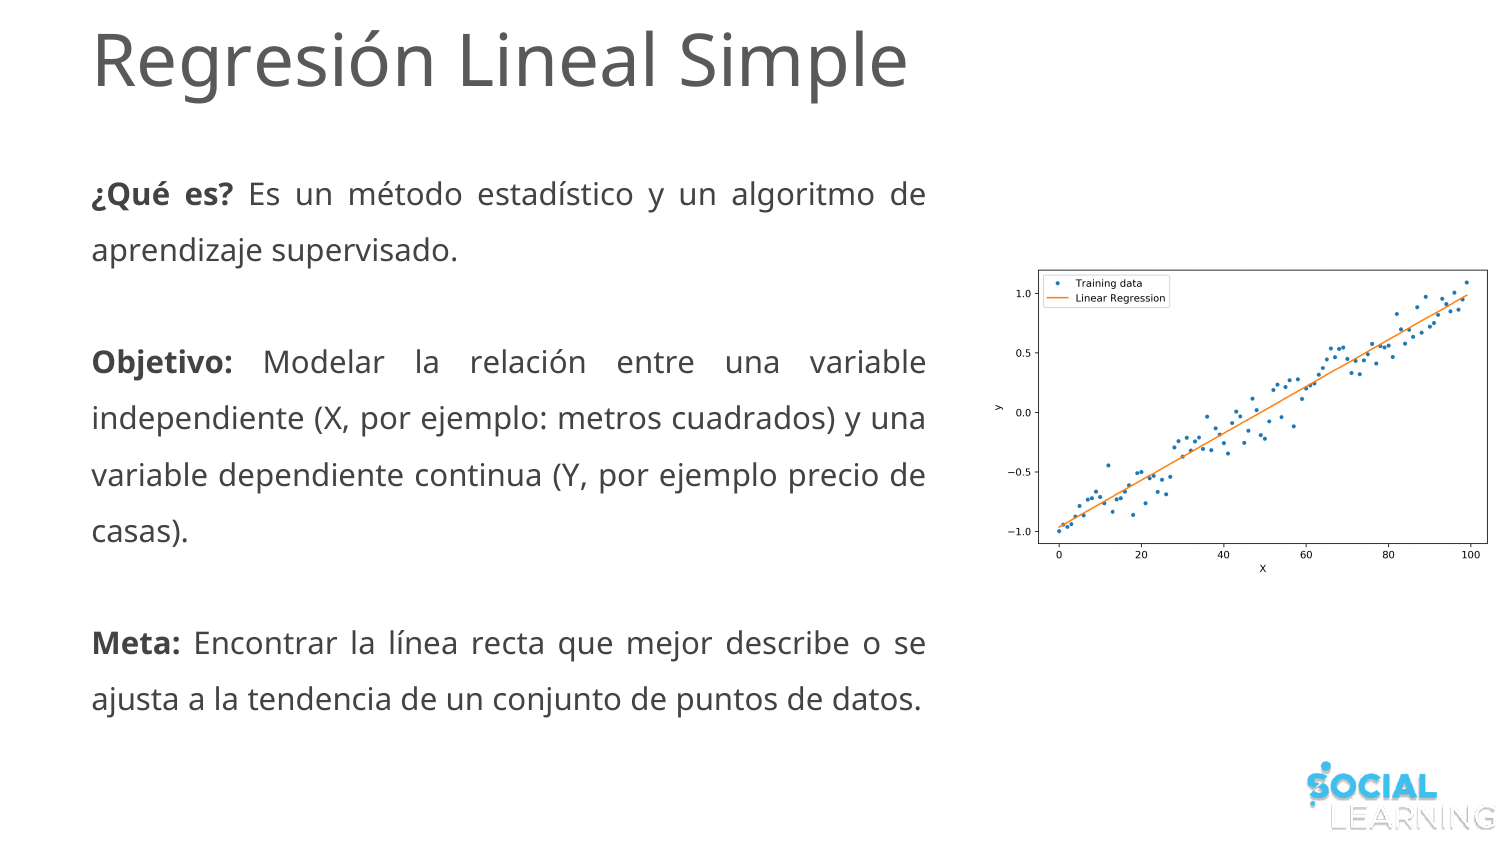

Regresión Lineal Simple
¿Qué es? Es un método estadístico y un algoritmo de aprendizaje supervisado.
Objetivo: Modelar la relación entre una variable independiente (X, por ejemplo: metros cuadrados) y una variable dependiente continua (Y, por ejemplo precio de casas).
Meta: Encontrar la línea recta que mejor describe o se ajusta a la tendencia de un conjunto de puntos de datos.